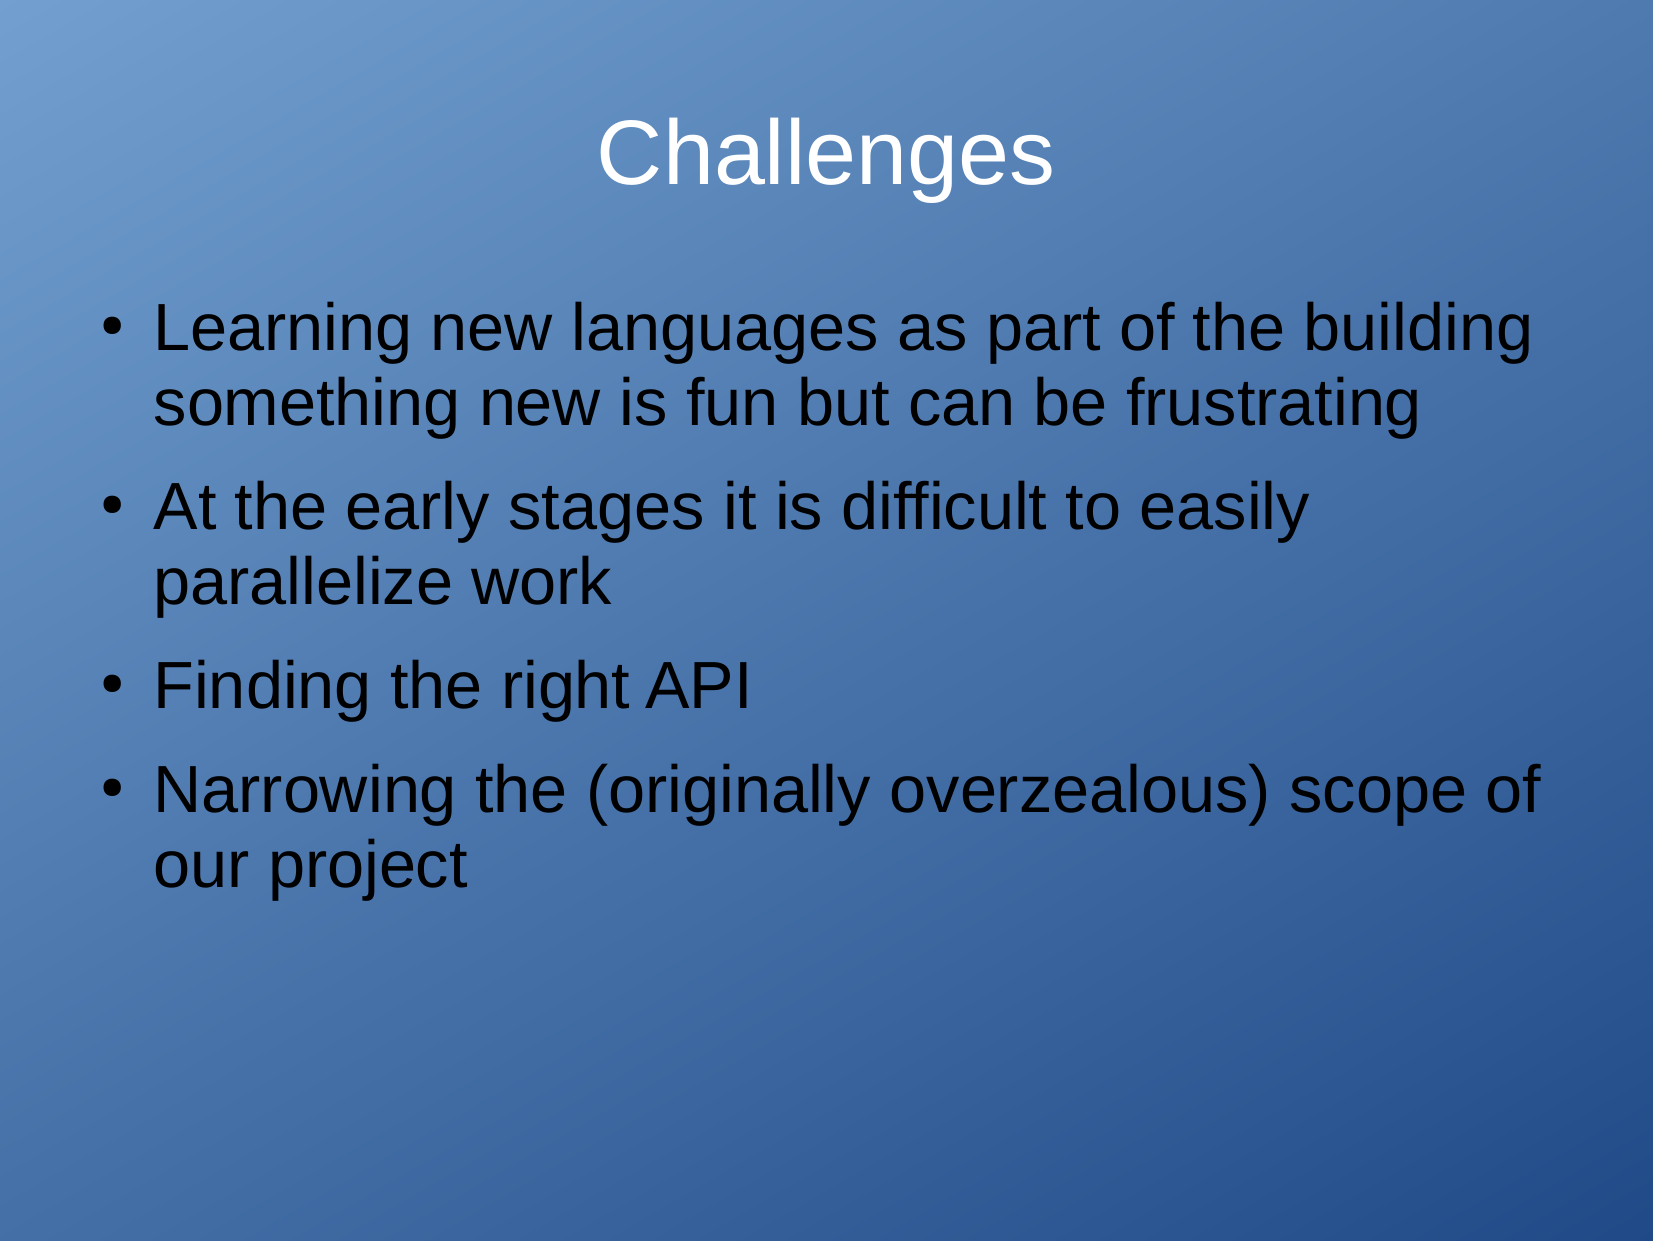

# Challenges
Learning new languages as part of the building something new is fun but can be frustrating
At the early stages it is difficult to easily parallelize work
Finding the right API
Narrowing the (originally overzealous) scope of our project